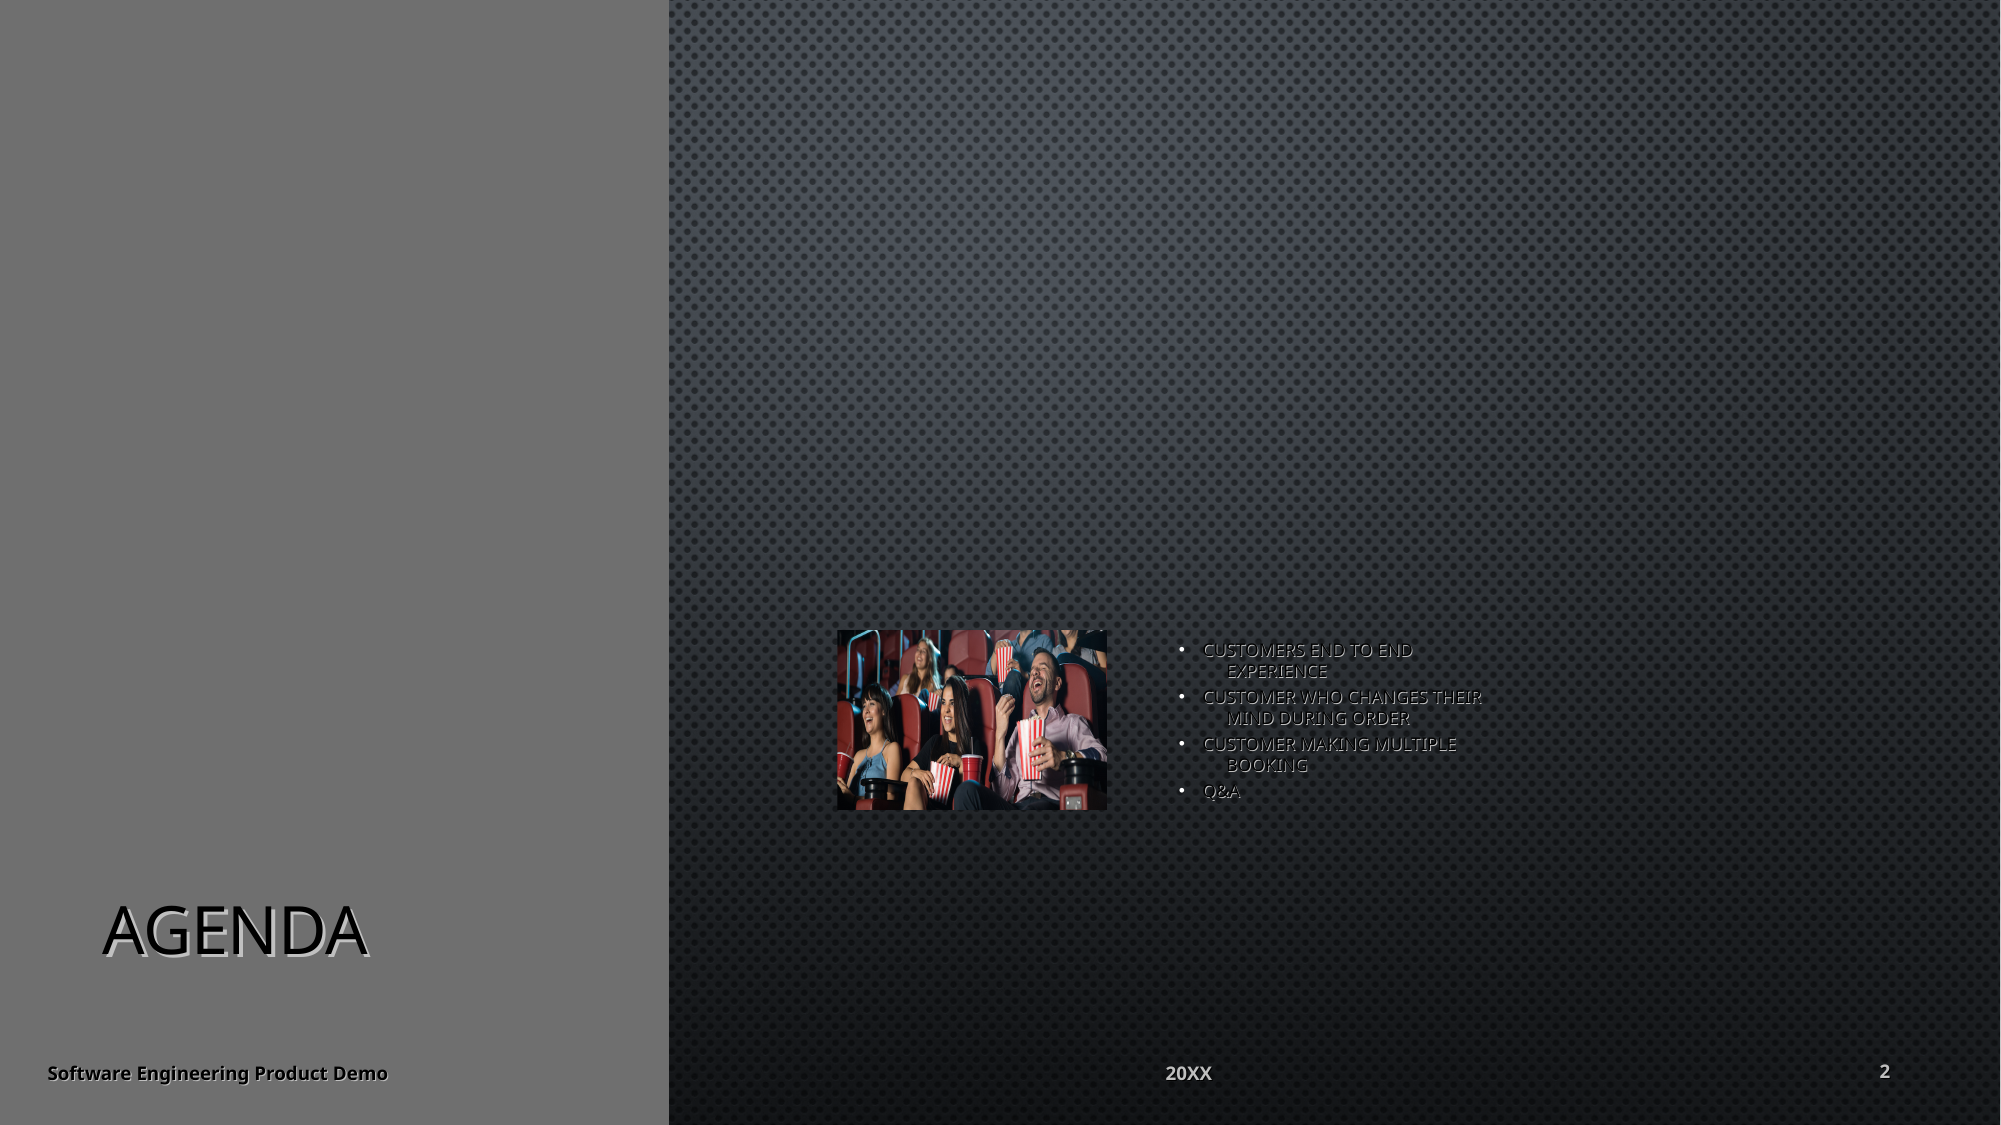

# Agenda
Customers End to End Experience
Customer Who changes Their Mind during order
Customer Making Multiple Booking
Q&A
20XX
Software Engineering Product Demo